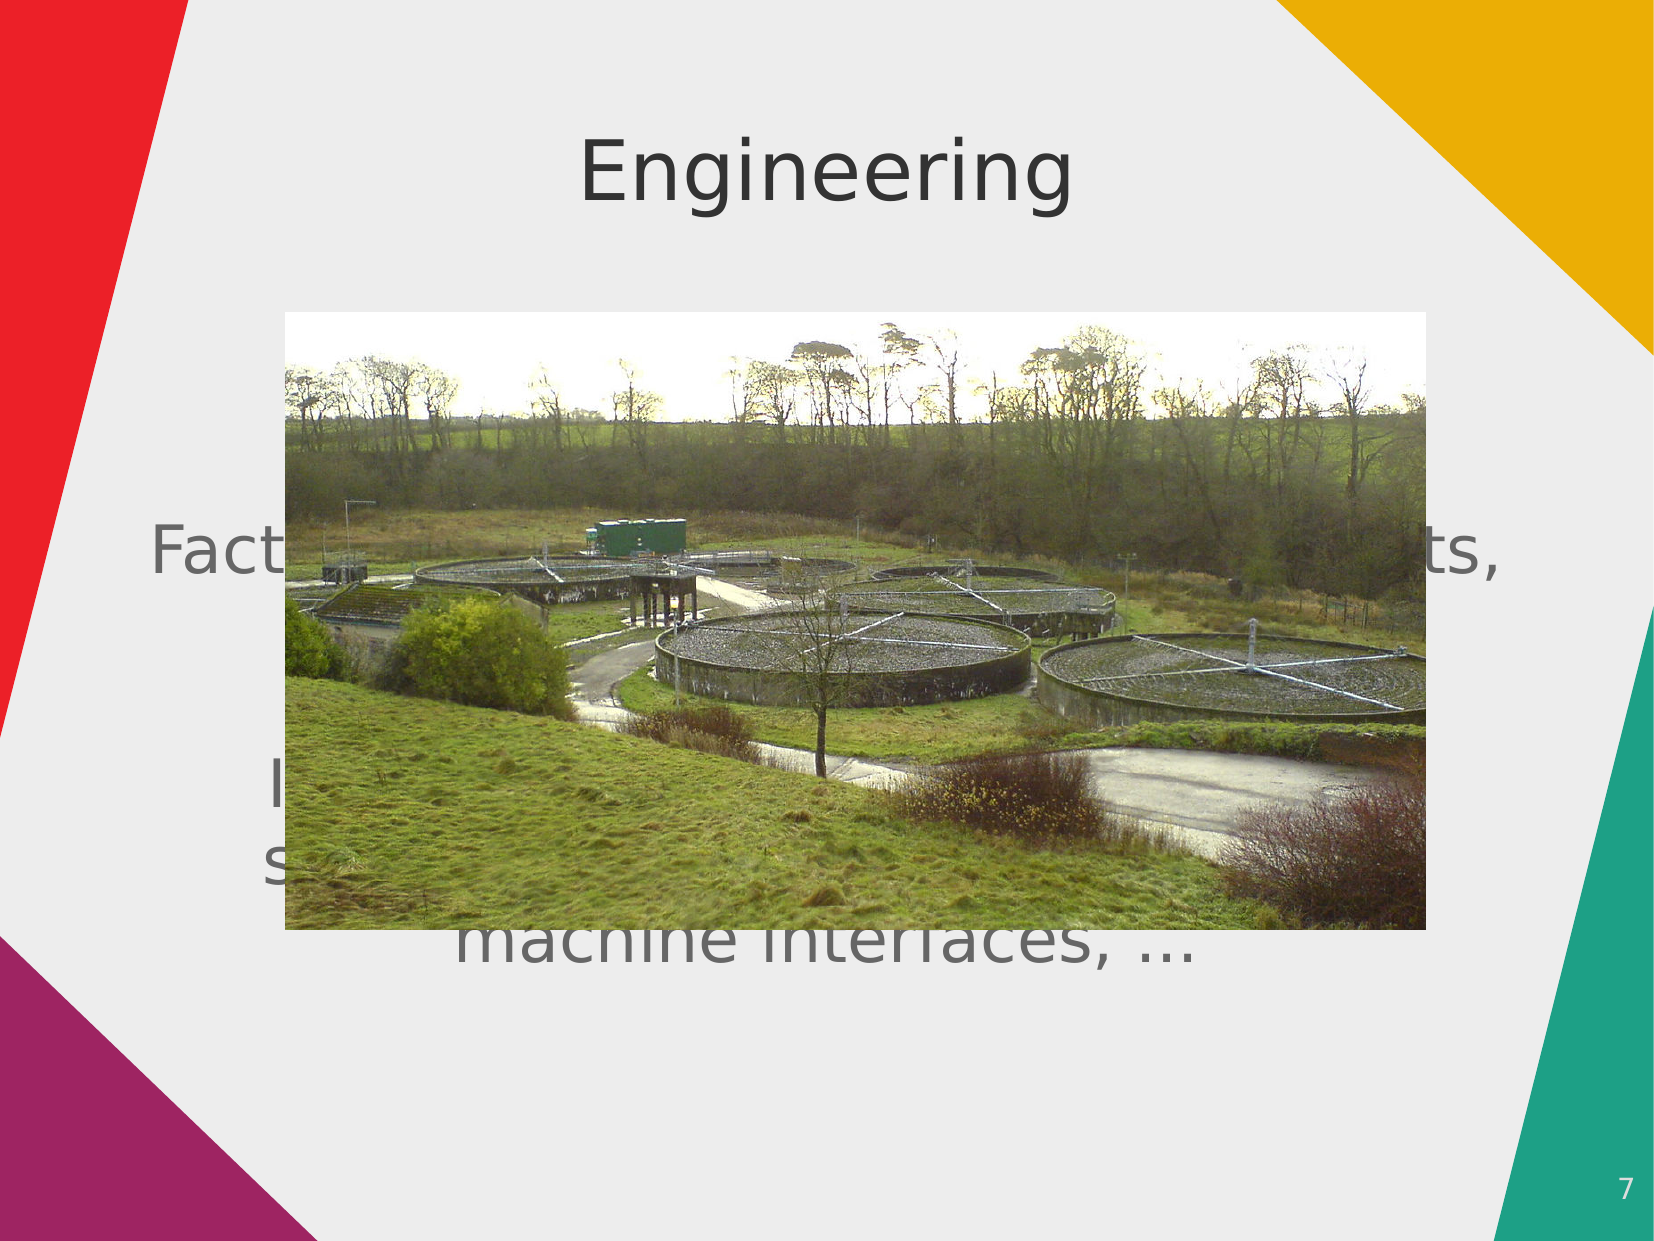

# Engineering
Computer science
Factories; interfaces, electronics, robots, AI, automation, ...
Infrastructure; 3D road modeling, simulation, water treatment plant machine interfaces, ...
7